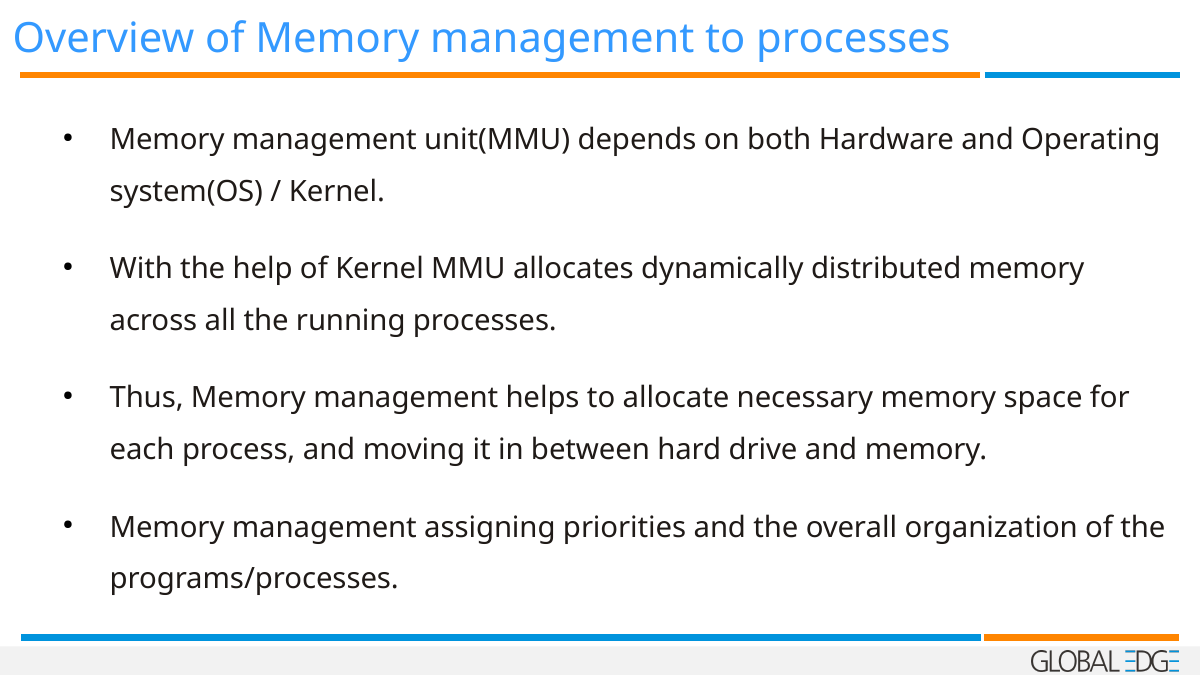

# Overview of Memory management to processes
Memory management unit(MMU) depends on both Hardware and Operating system(OS) / Kernel.
With the help of Kernel MMU allocates dynamically distributed memory across all the running processes.
Thus, Memory management helps to allocate necessary memory space for each process, and moving it in between hard drive and memory.
Memory management assigning priorities and the overall organization of the programs/processes.